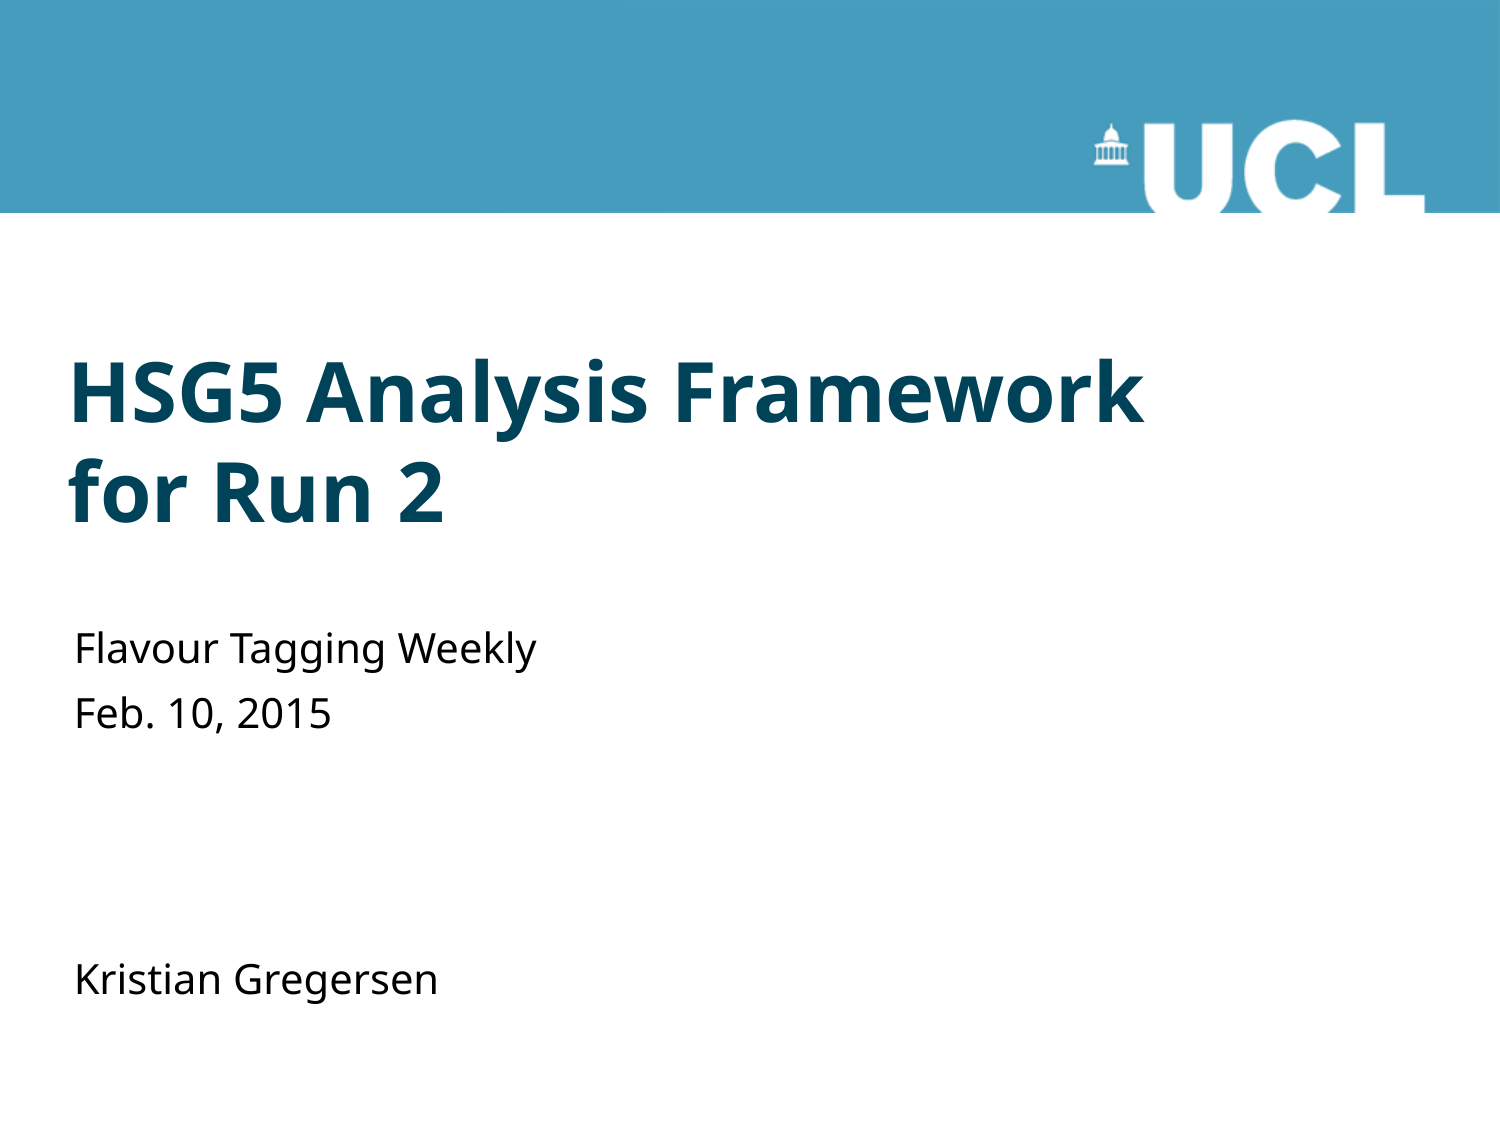

# HSG5 Analysis Framework for Run 2
Flavour Tagging Weekly
Feb. 10, 2015
Kristian Gregersen